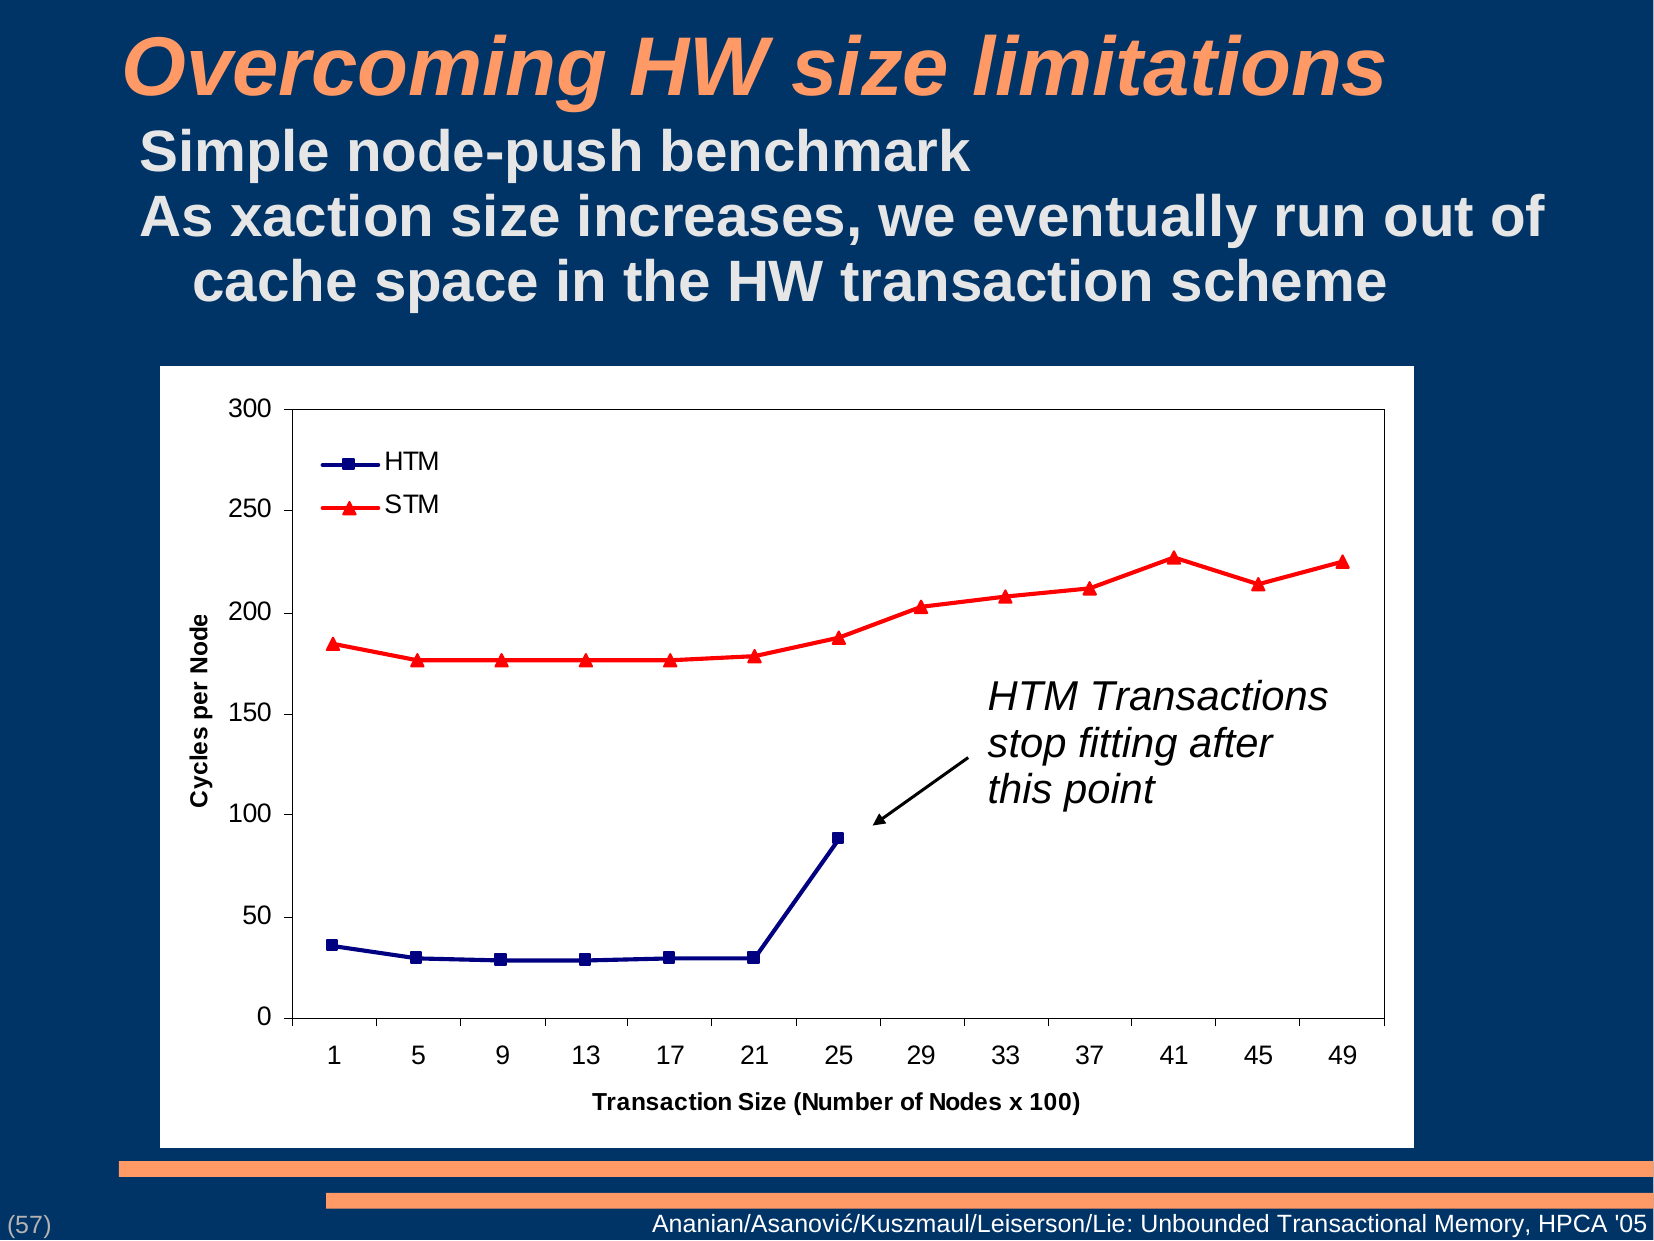

# Overcoming HW size limitations
Simple node-push benchmark
As xaction size increases, we eventually run out of cache space in the HW transaction scheme
HTM Transactions stop fitting after this point